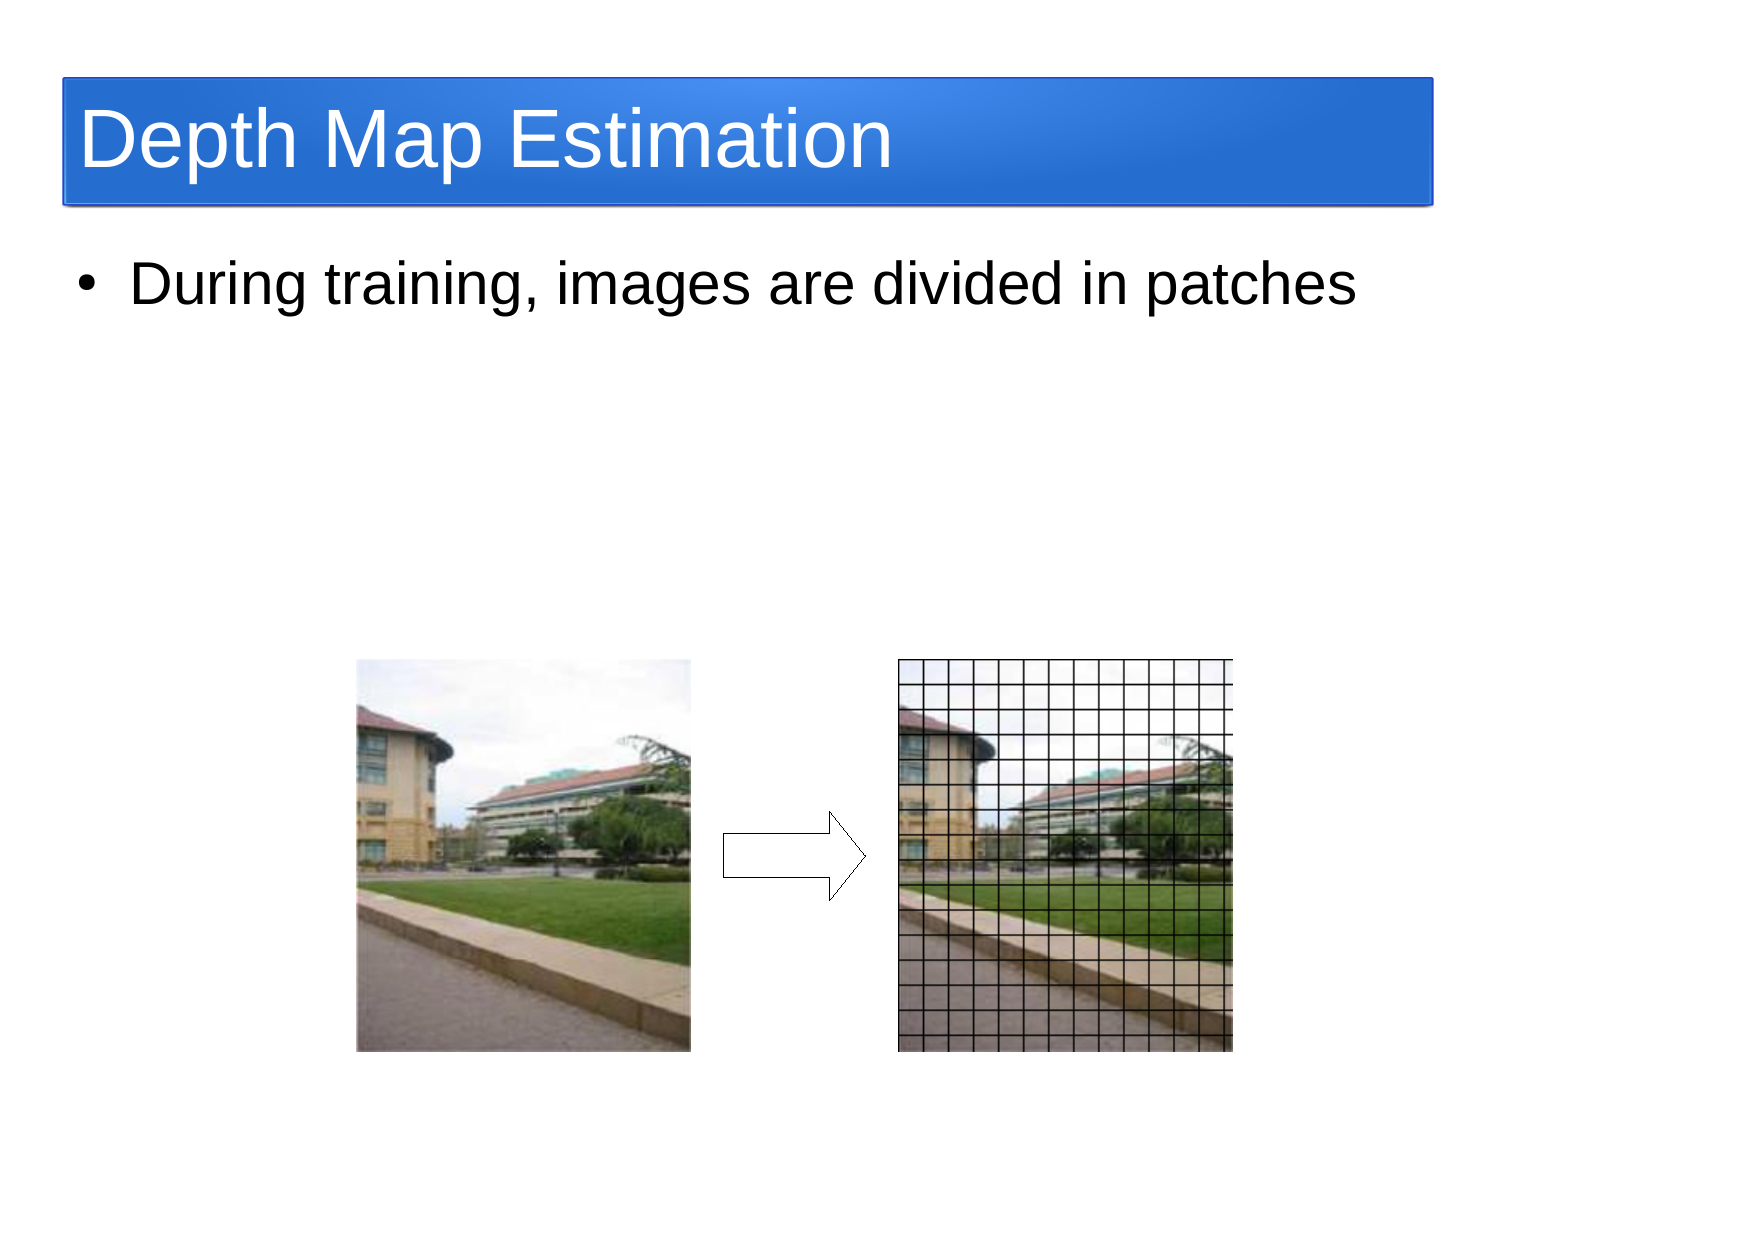

# Depth Map Estimation
During training, images are divided in patches